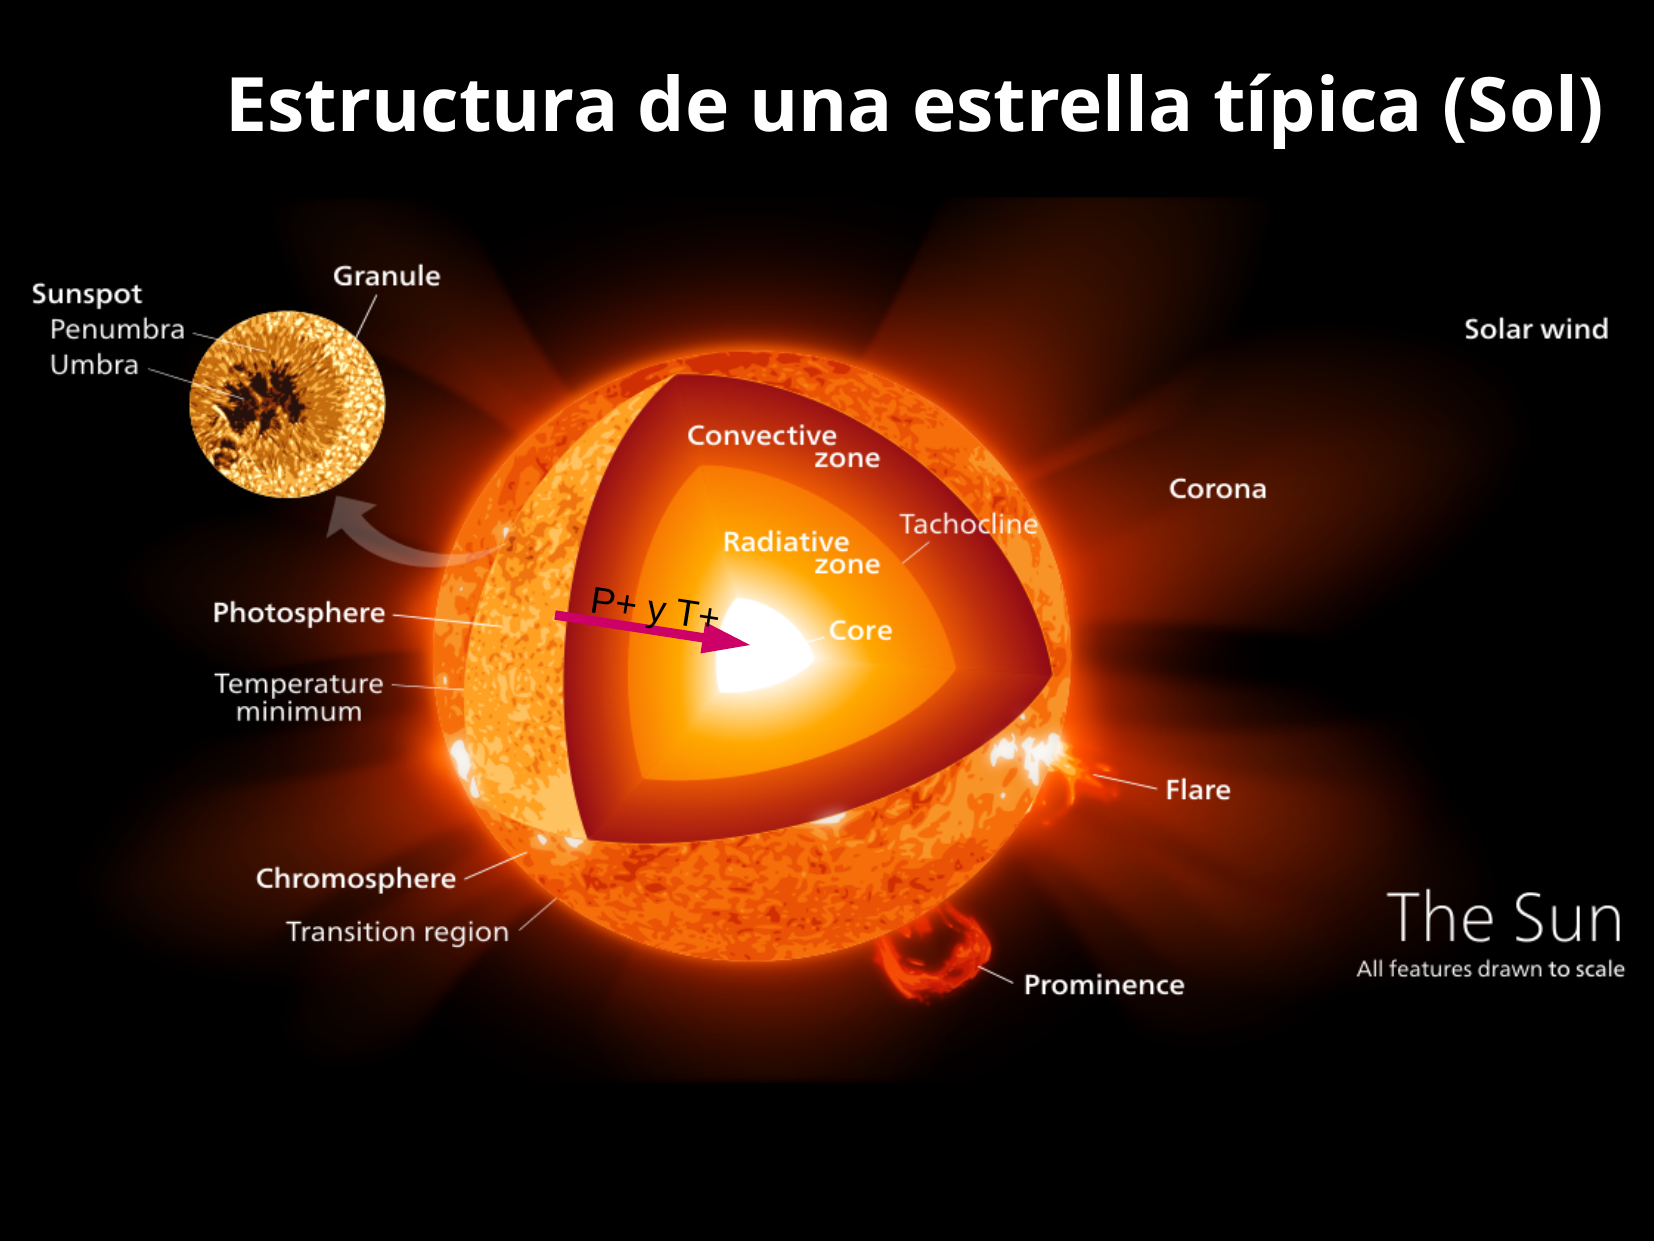

# Estructura de una estrella típica (Sol)
P+ y T+
Oct 17, 2018
Asorey IPAC 2018 U02C05 10/16
20